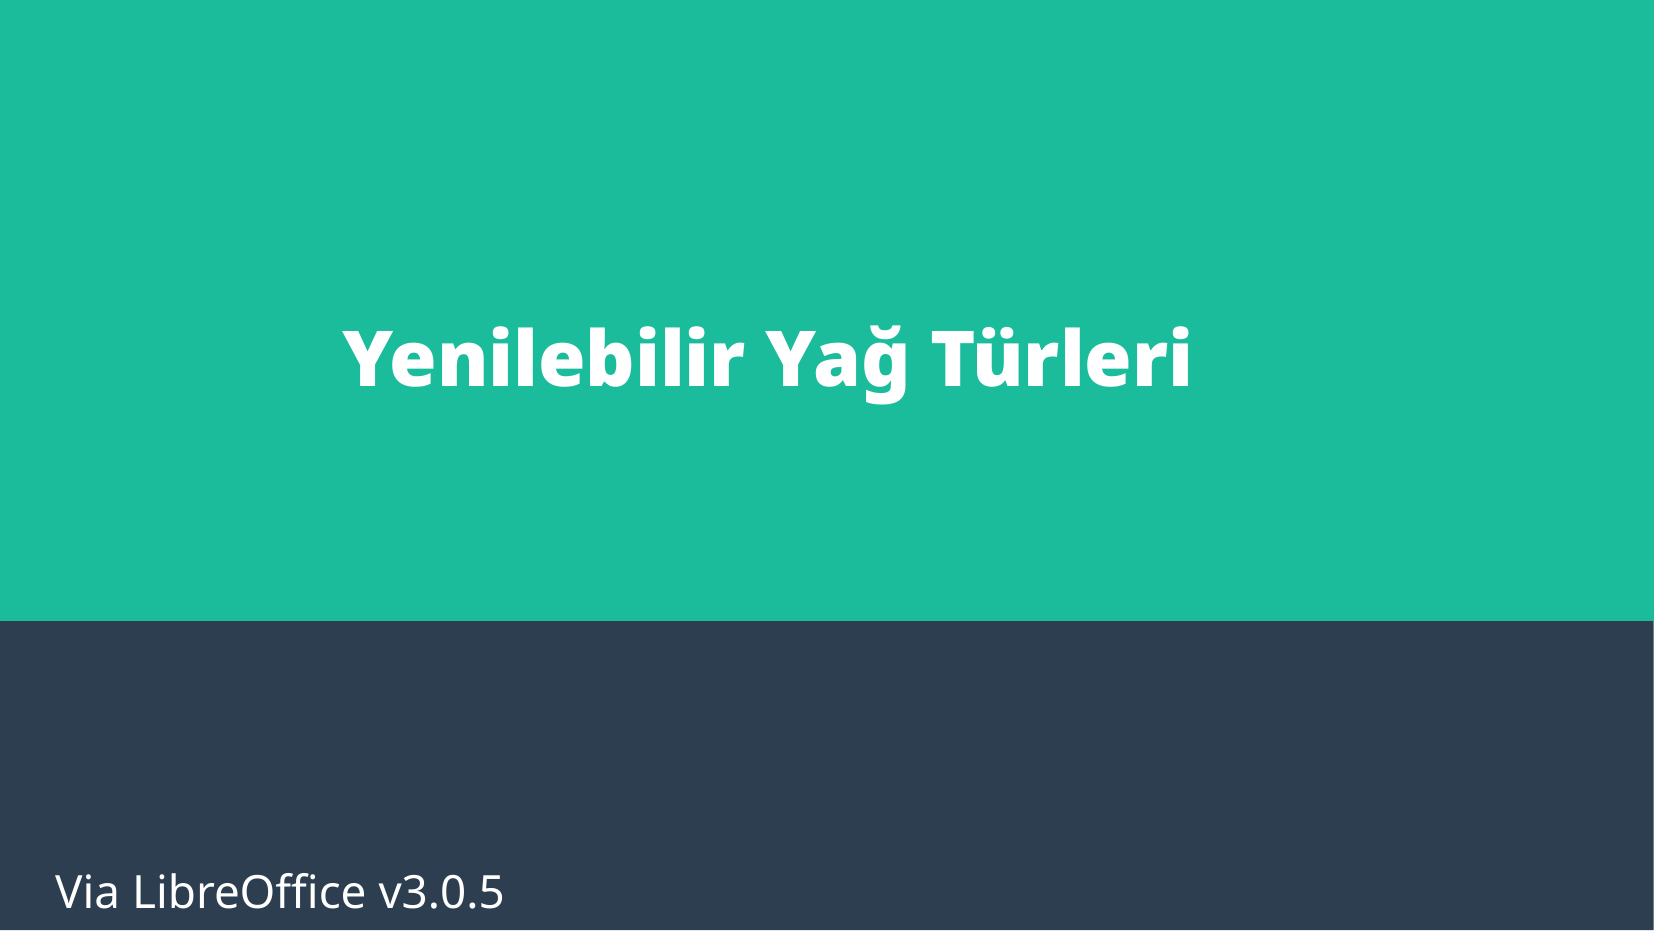

# Yenilebilir Yağ Türleri
Via LibreOffice v3.0.5